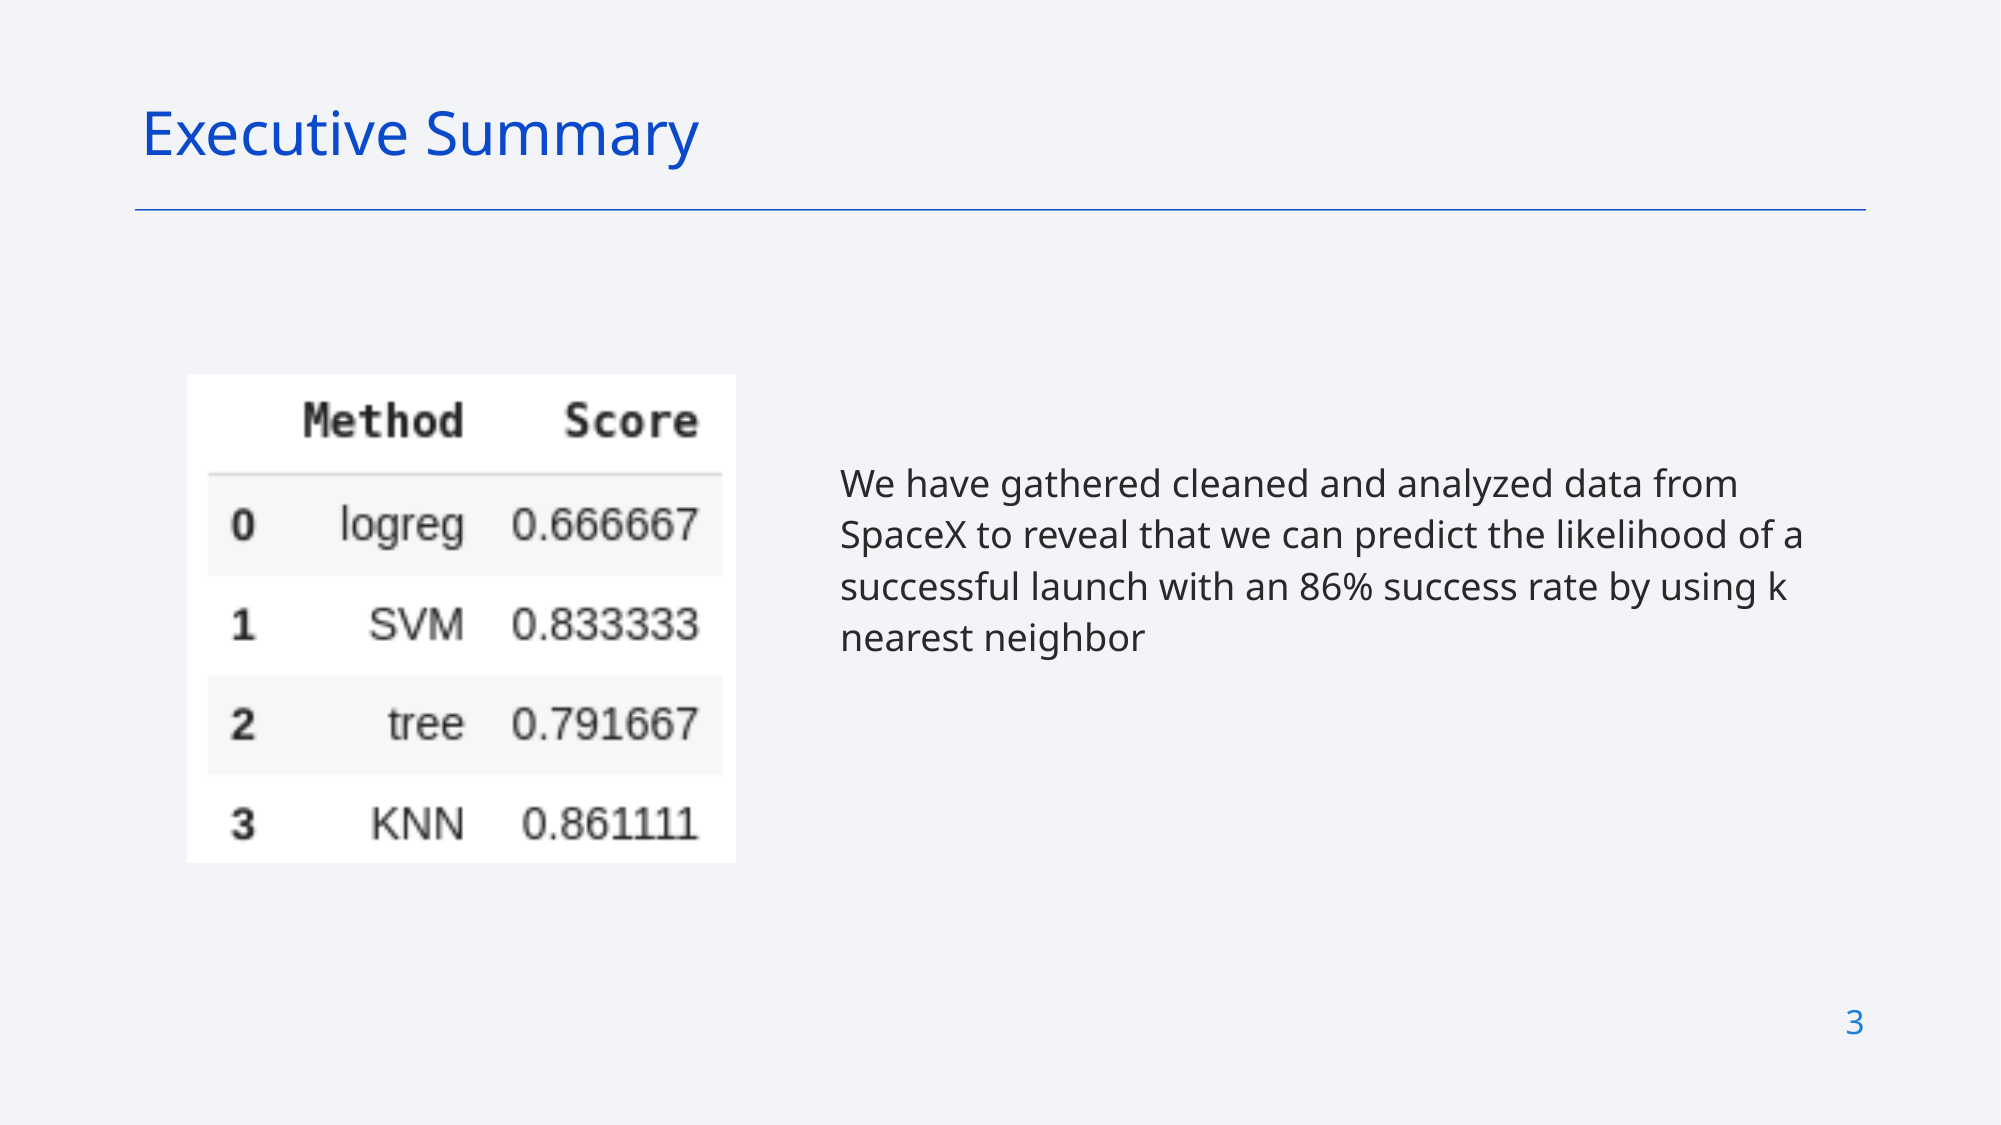

Executive Summary
We have gathered cleaned and analyzed data from SpaceX to reveal that we can predict the likelihood of a successful launch with an 86% success rate by using k nearest neighbor